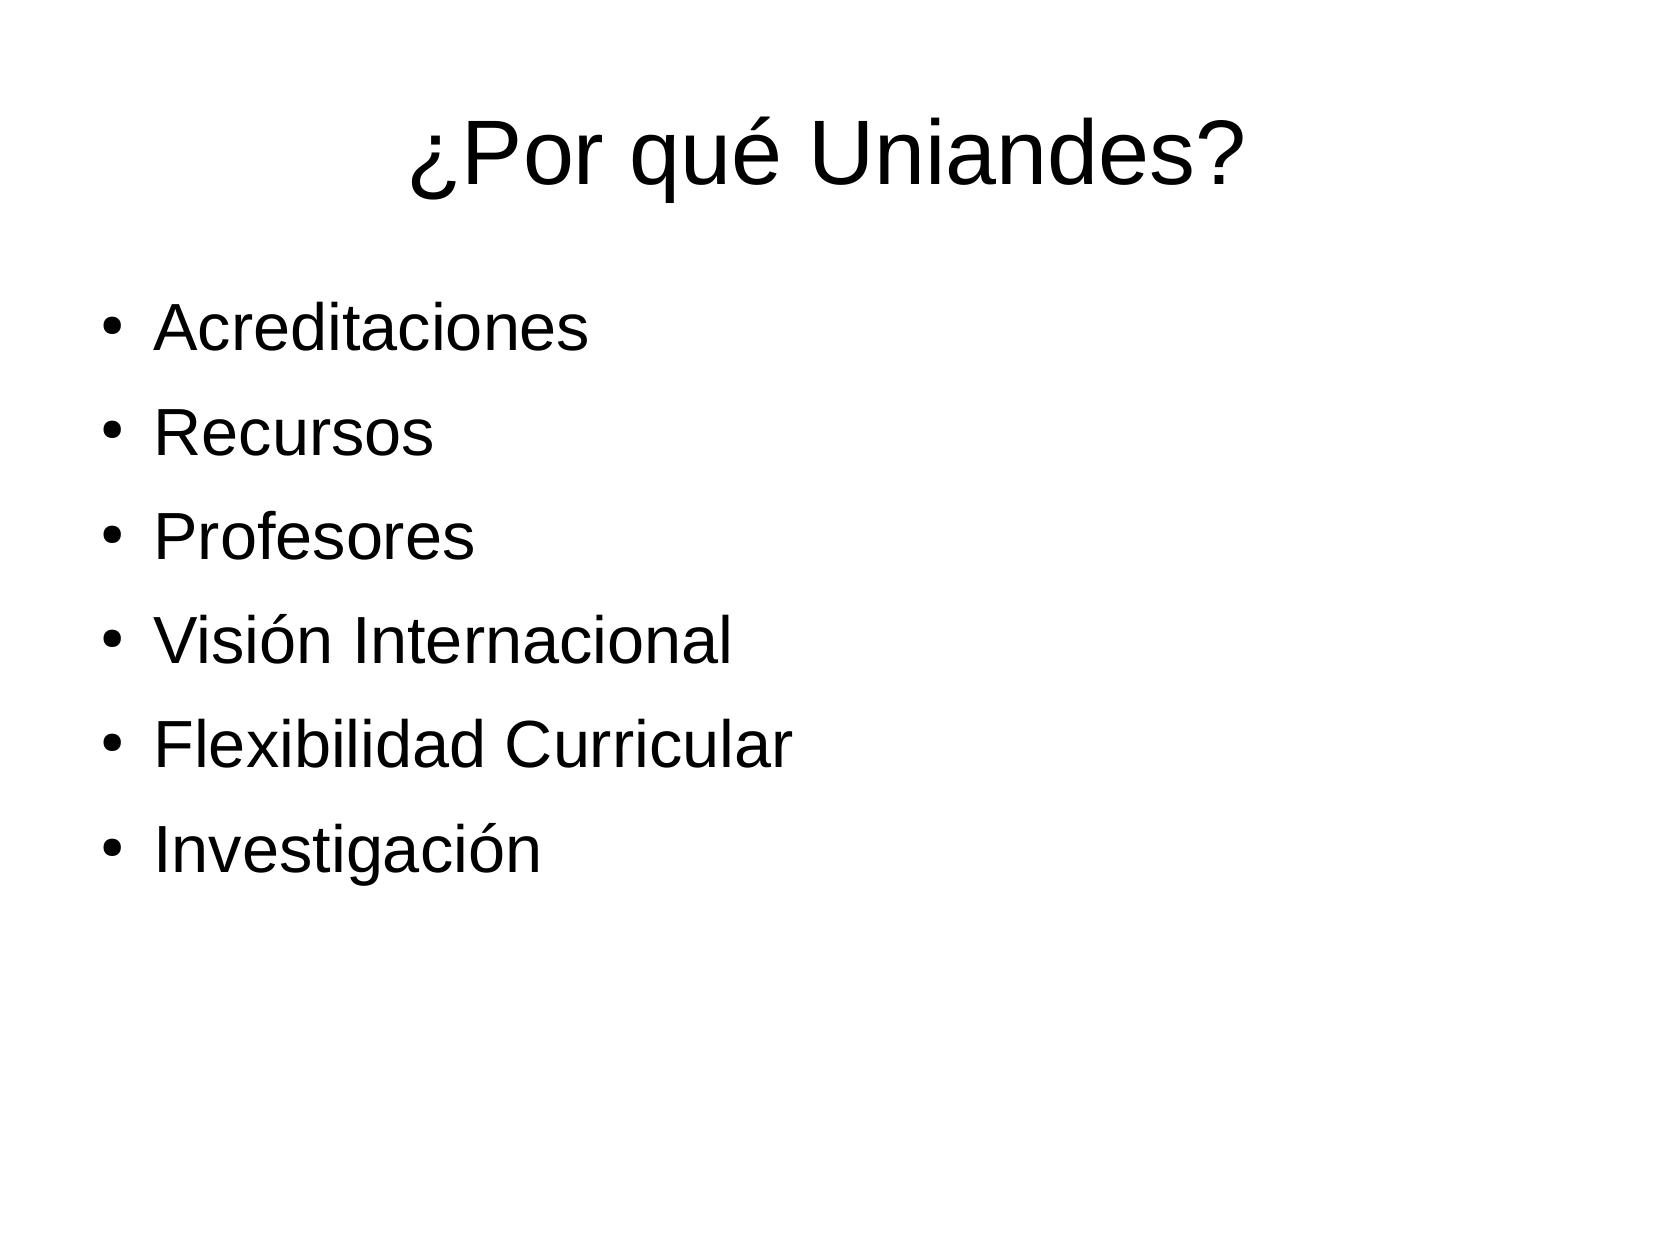

# ¿Por qué Uniandes?
Acreditaciones
Recursos
Profesores
Visión Internacional
Flexibilidad Curricular
Investigación